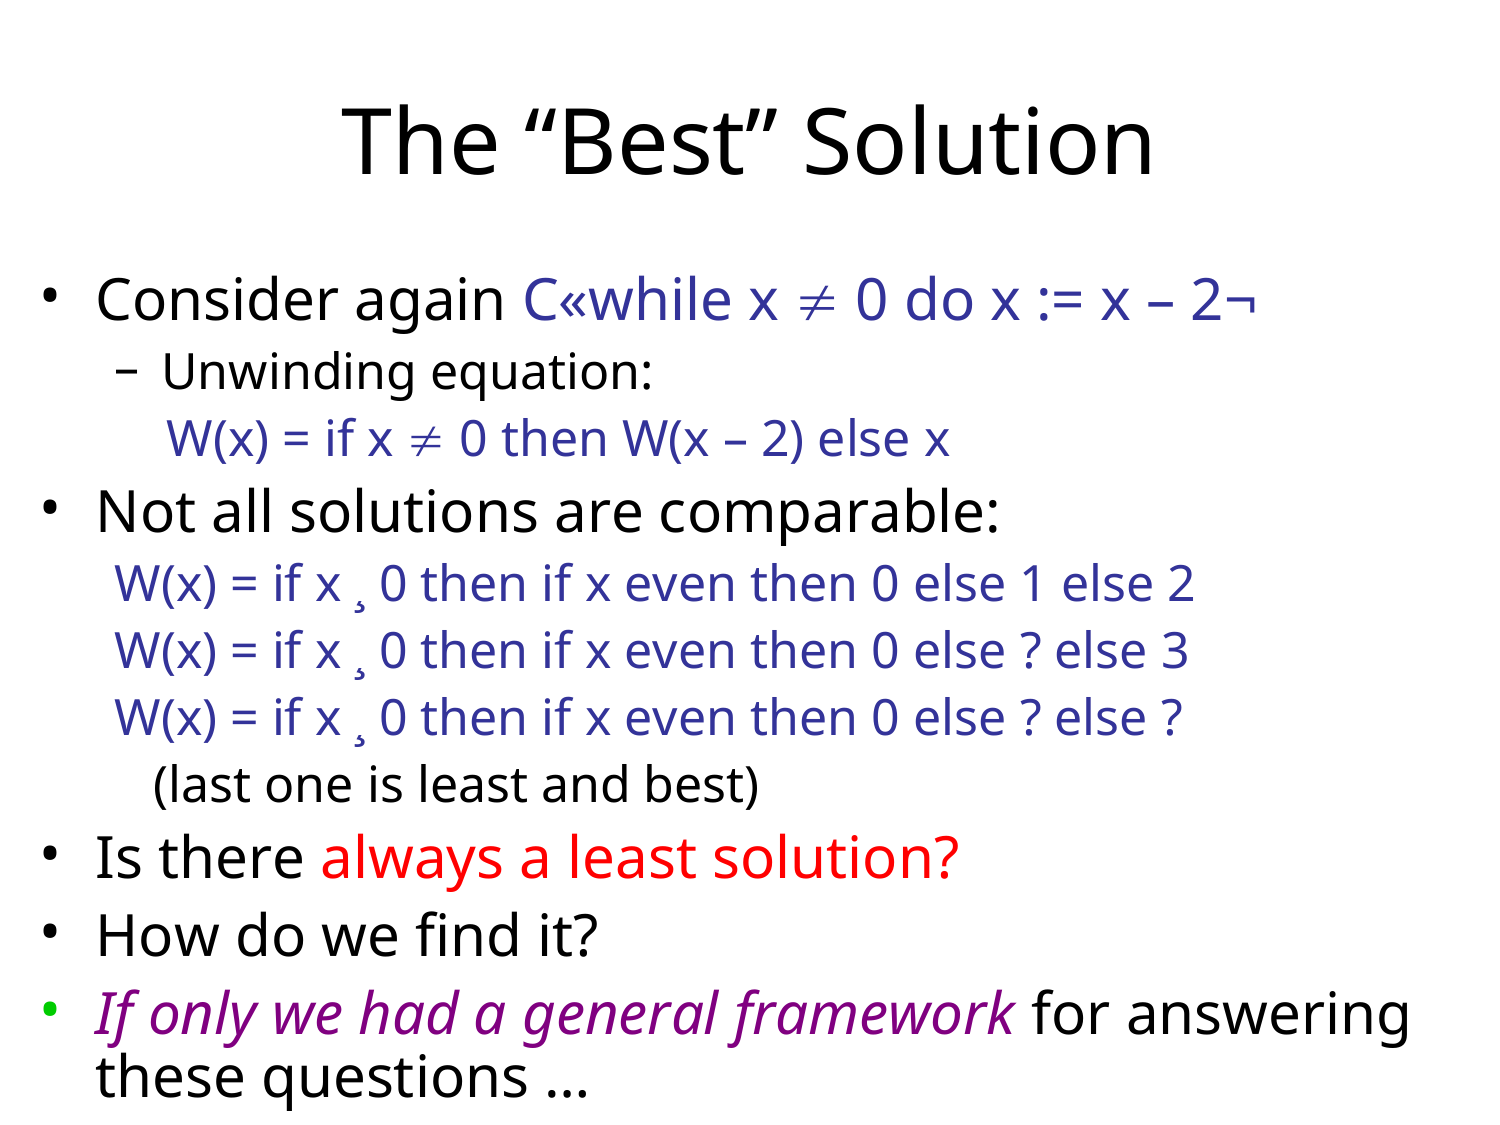

# The “Best” Solution
Consider again C«while x  0 do x := x – 2¬
Unwinding equation:
 W(x) = if x  0 then W(x – 2) else x
Not all solutions are comparable:
W(x) = if x ¸ 0 then if x even then 0 else 1 else 2
W(x) = if x ¸ 0 then if x even then 0 else ? else 3
W(x) = if x ¸ 0 then if x even then 0 else ? else ?
 (last one is least and best)
Is there always a least solution?
How do we find it?
If only we had a general framework for answering these questions …